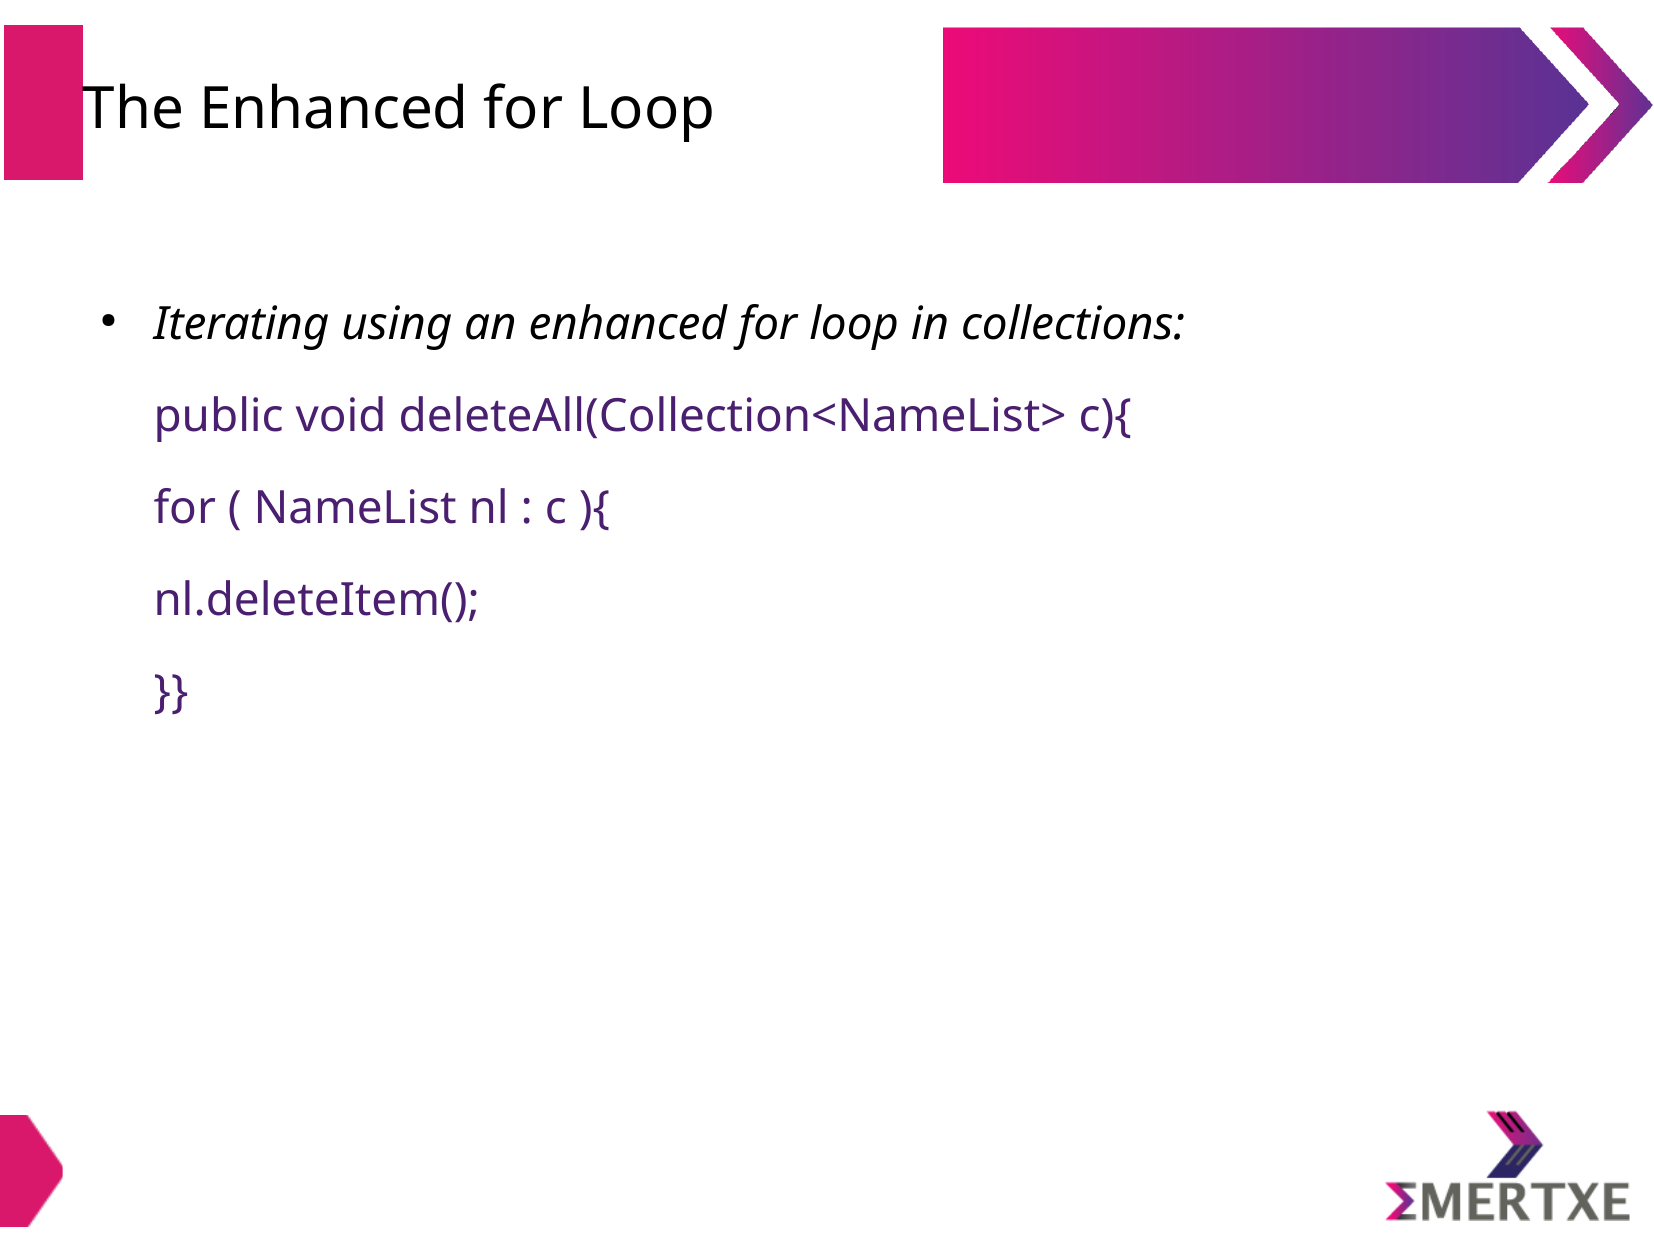

# The Enhanced for Loop
Iterating using an enhanced for loop in collections:
public void deleteAll(Collection<NameList> c){
for ( NameList nl : c ){
nl.deleteItem();
}}